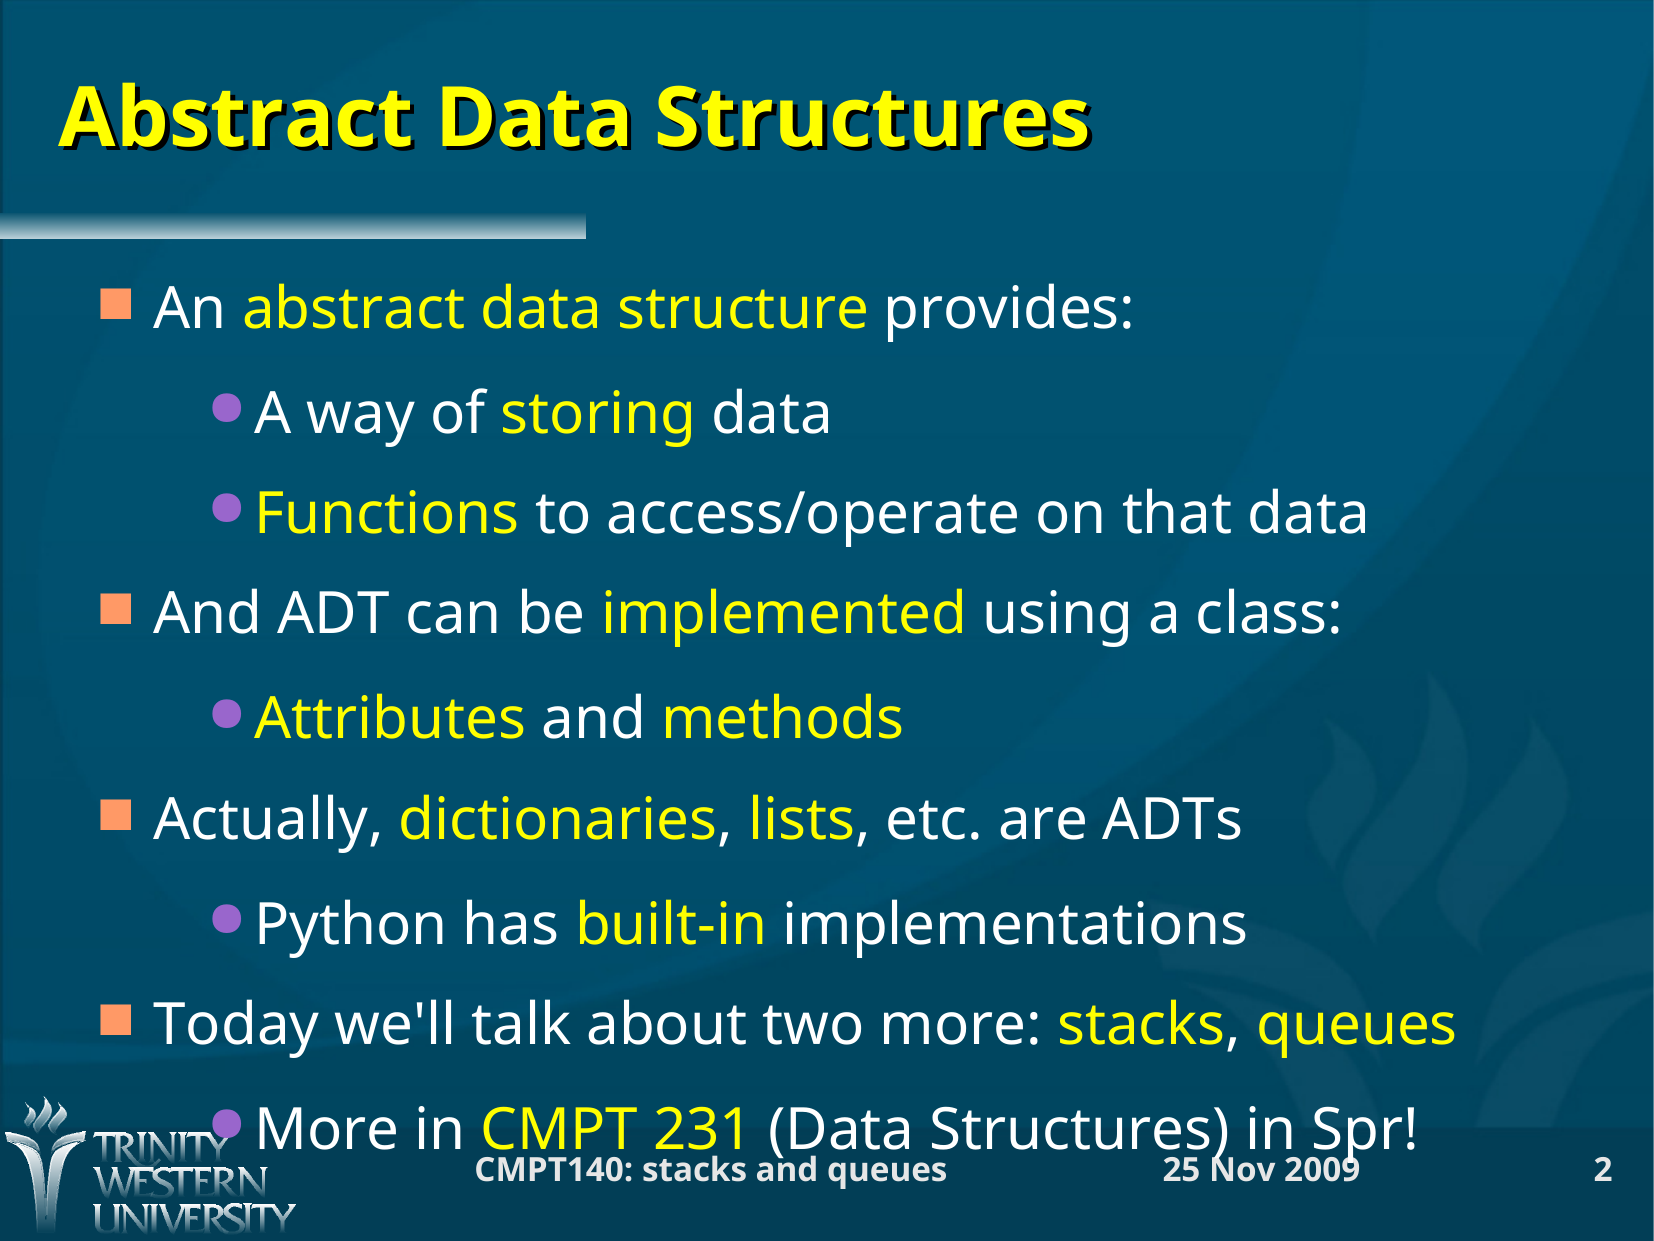

# Abstract Data Structures
An abstract data structure provides:
A way of storing data
Functions to access/operate on that data
And ADT can be implemented using a class:
Attributes and methods
Actually, dictionaries, lists, etc. are ADTs
Python has built-in implementations
Today we'll talk about two more: stacks, queues
More in CMPT 231 (Data Structures) in Spr!
CMPT140: stacks and queues
25 Nov 2009
2